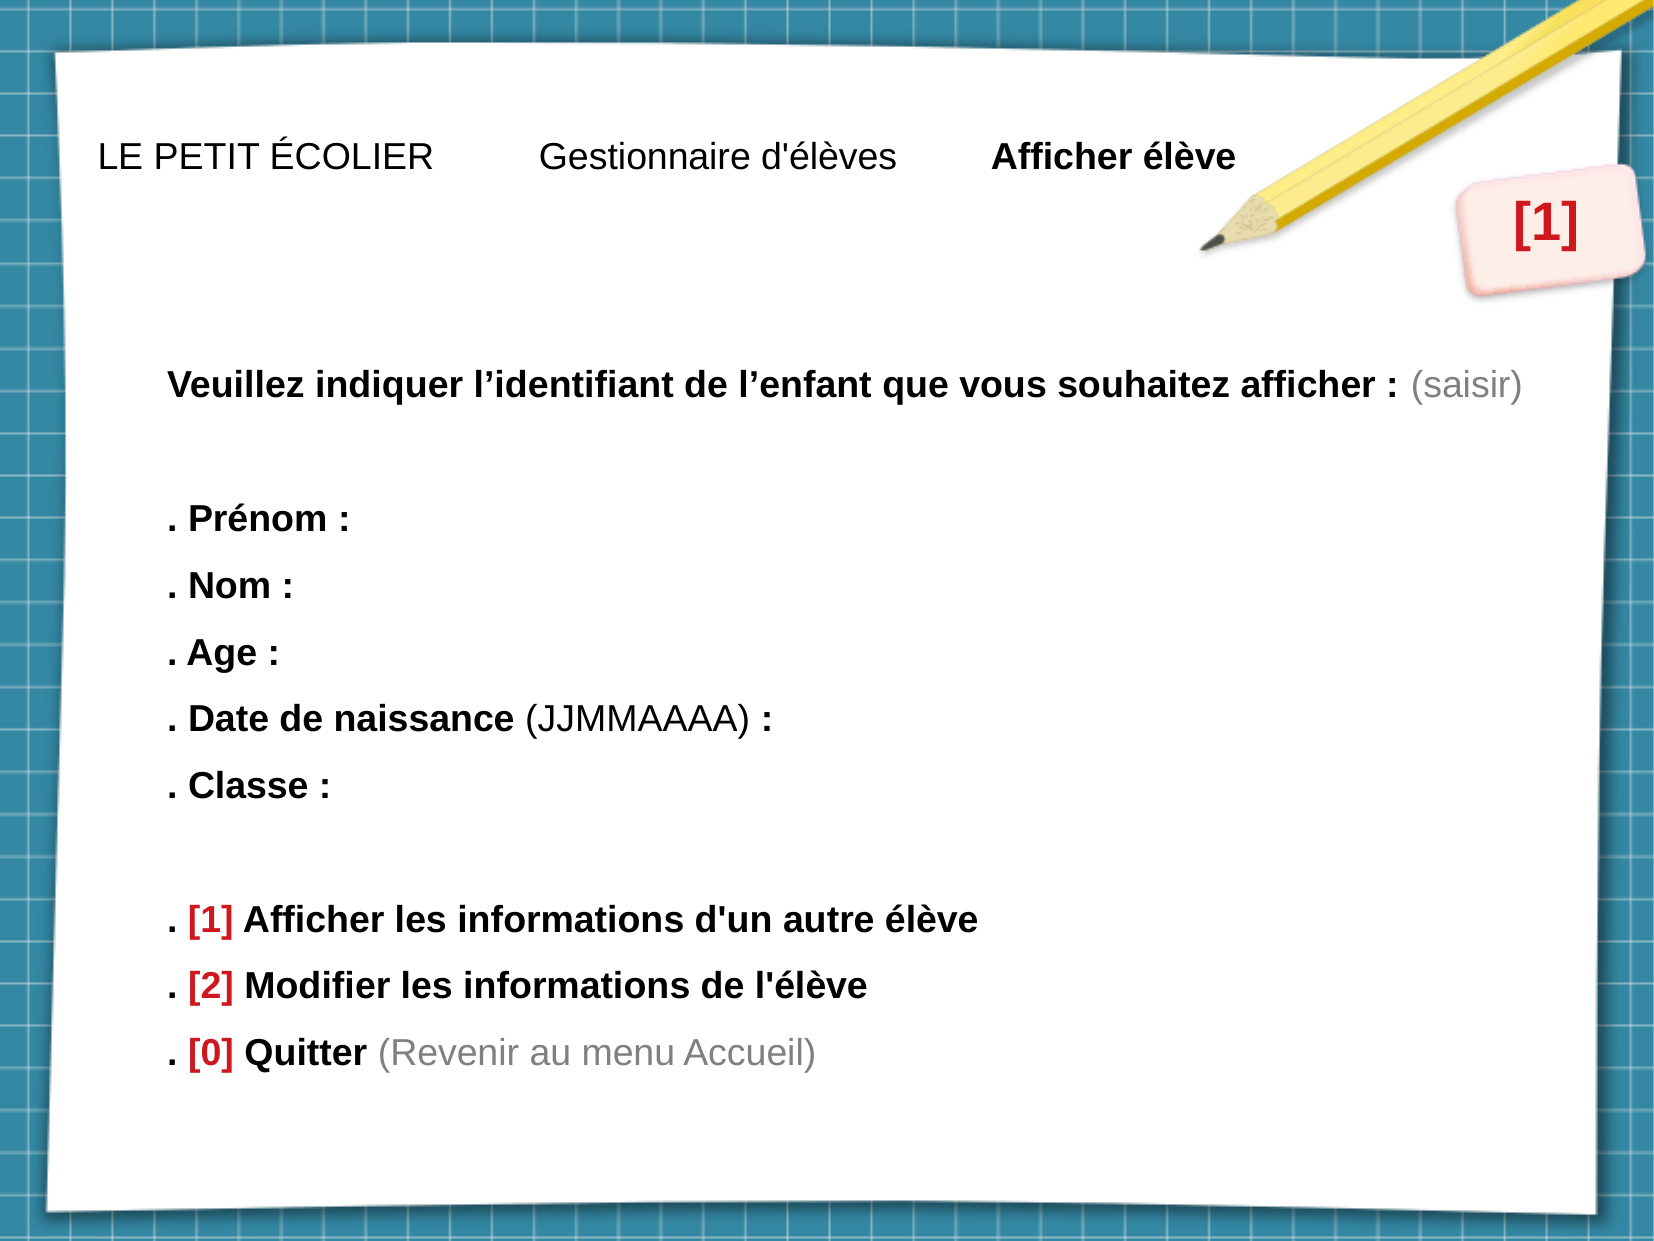

LE PETIT ÉCOLIER Gestionnaire d'élèves Afficher élève
[1]
Veuillez indiquer l’identifiant de l’enfant que vous souhaitez afficher : (saisir)
. Prénom :
. Nom :
. Age :
. Date de naissance (JJMMAAAA) :
. Classe :
. [1] Afficher les informations d'un autre élève
. [2] Modifier les informations de l'élève
. [0] Quitter (Revenir au menu Accueil)